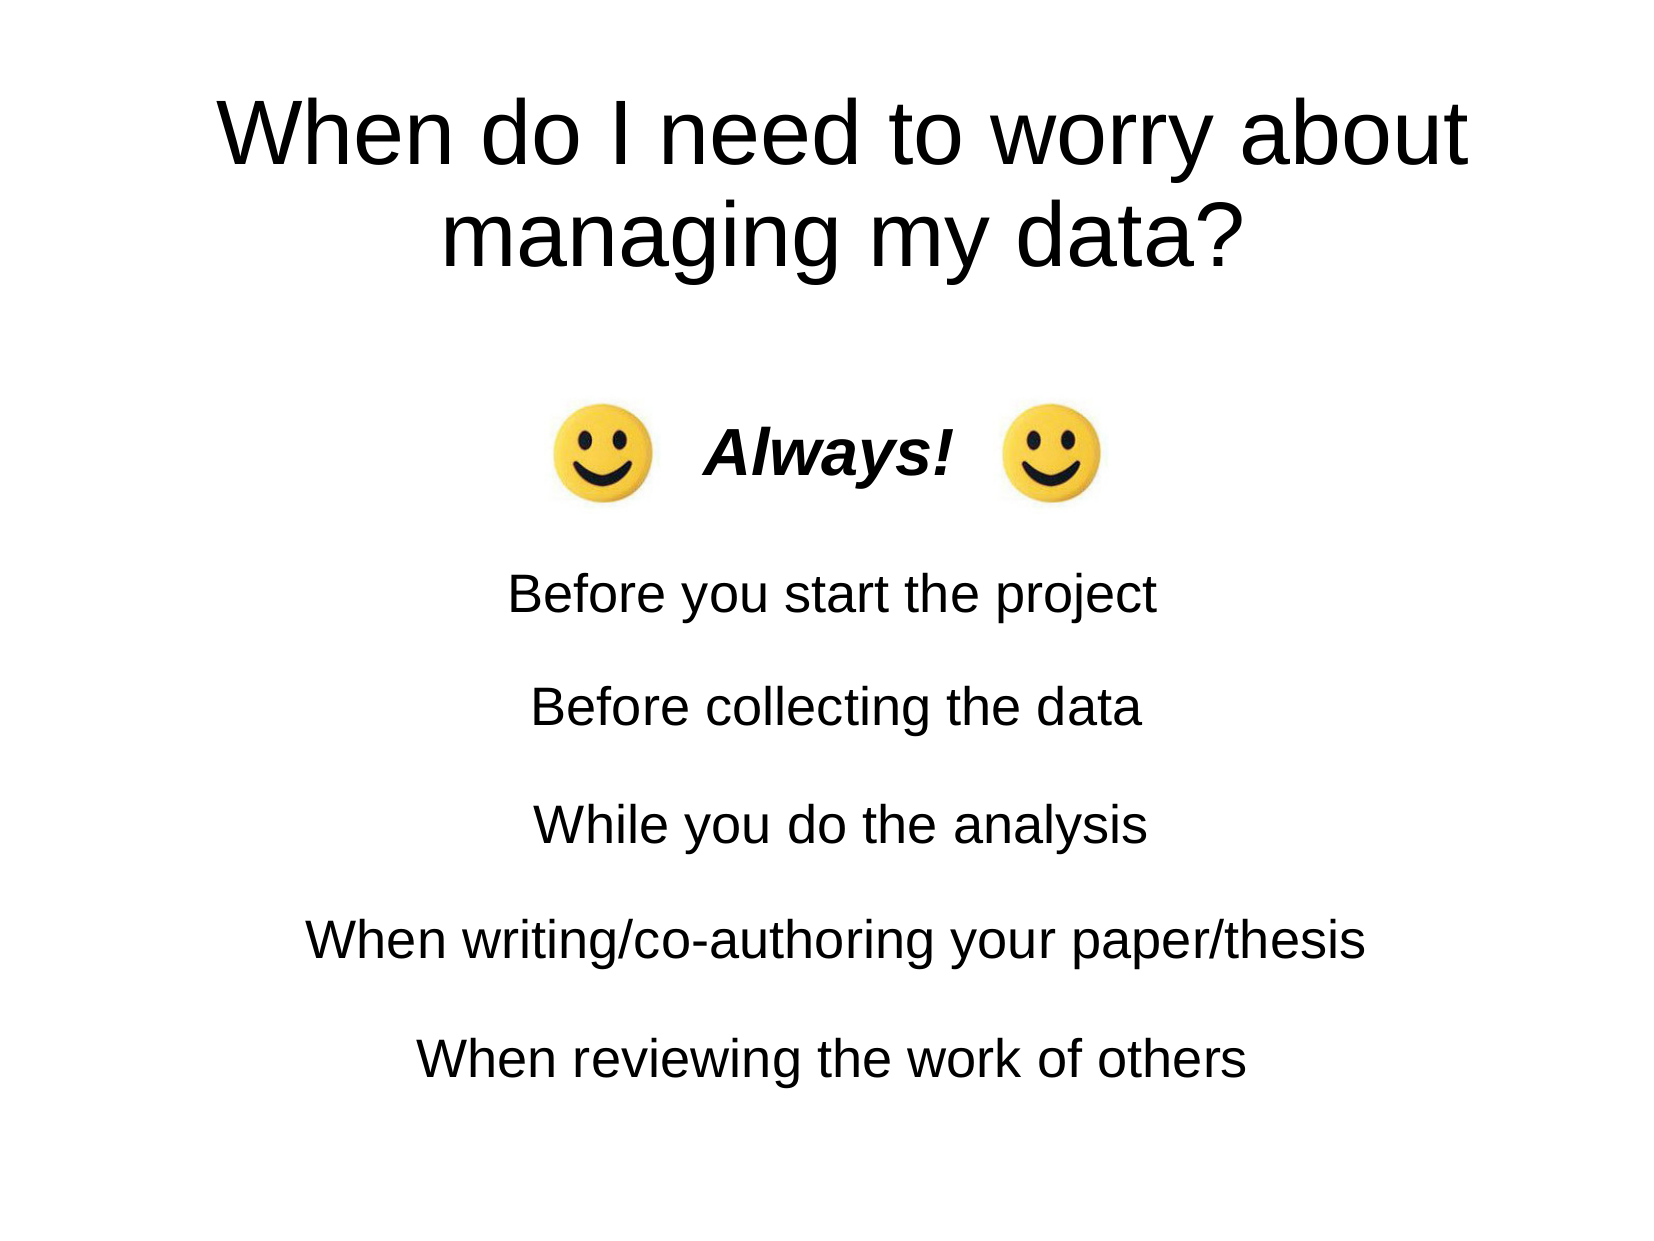

# When do I need to worry about managing my data?
Always!
Before you start the project
Before collecting the data
While you do the analysis
When writing/co-authoring your paper/thesis
When reviewing the work of others